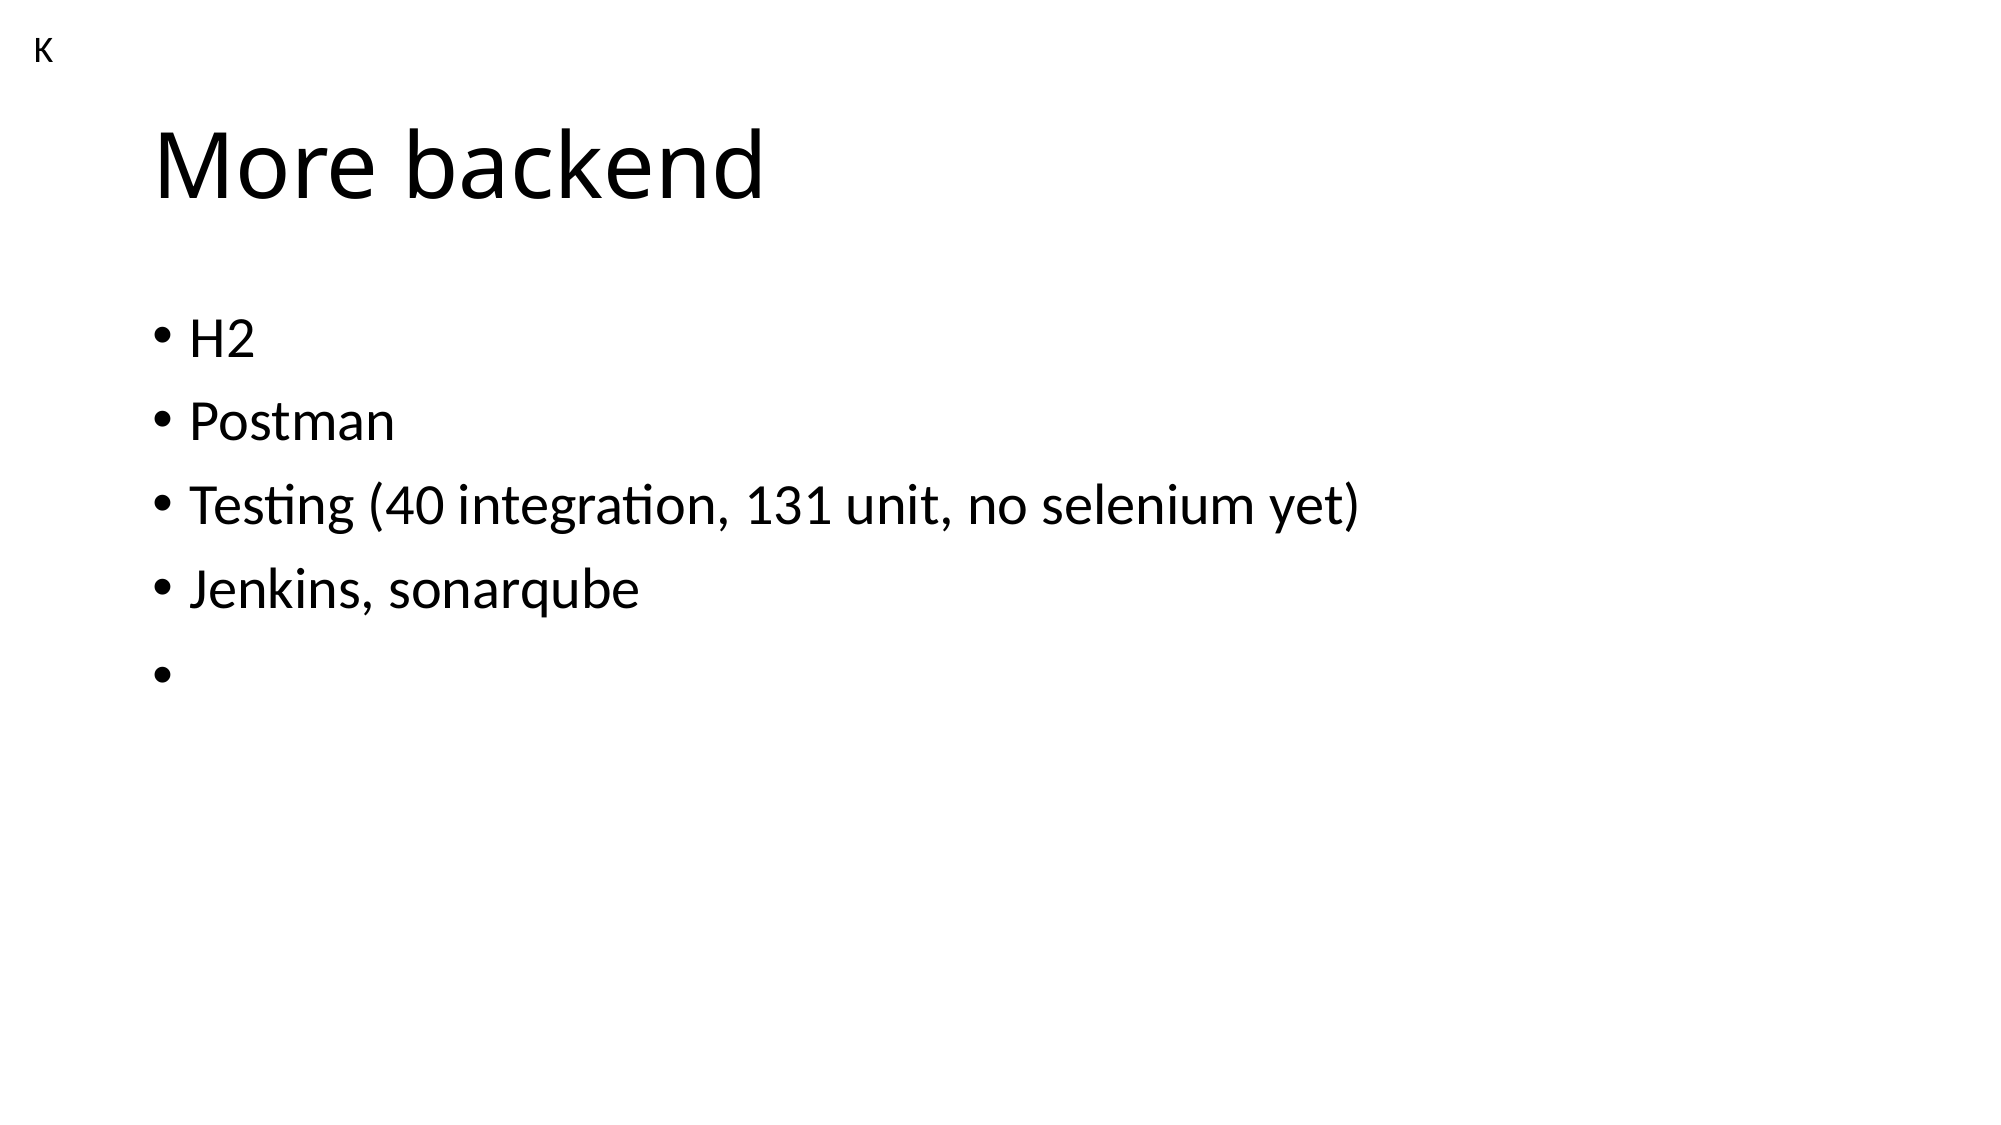

K
# More backend
H2
Postman
Testing (40 integration, 131 unit, no selenium yet)
Jenkins, sonarqube